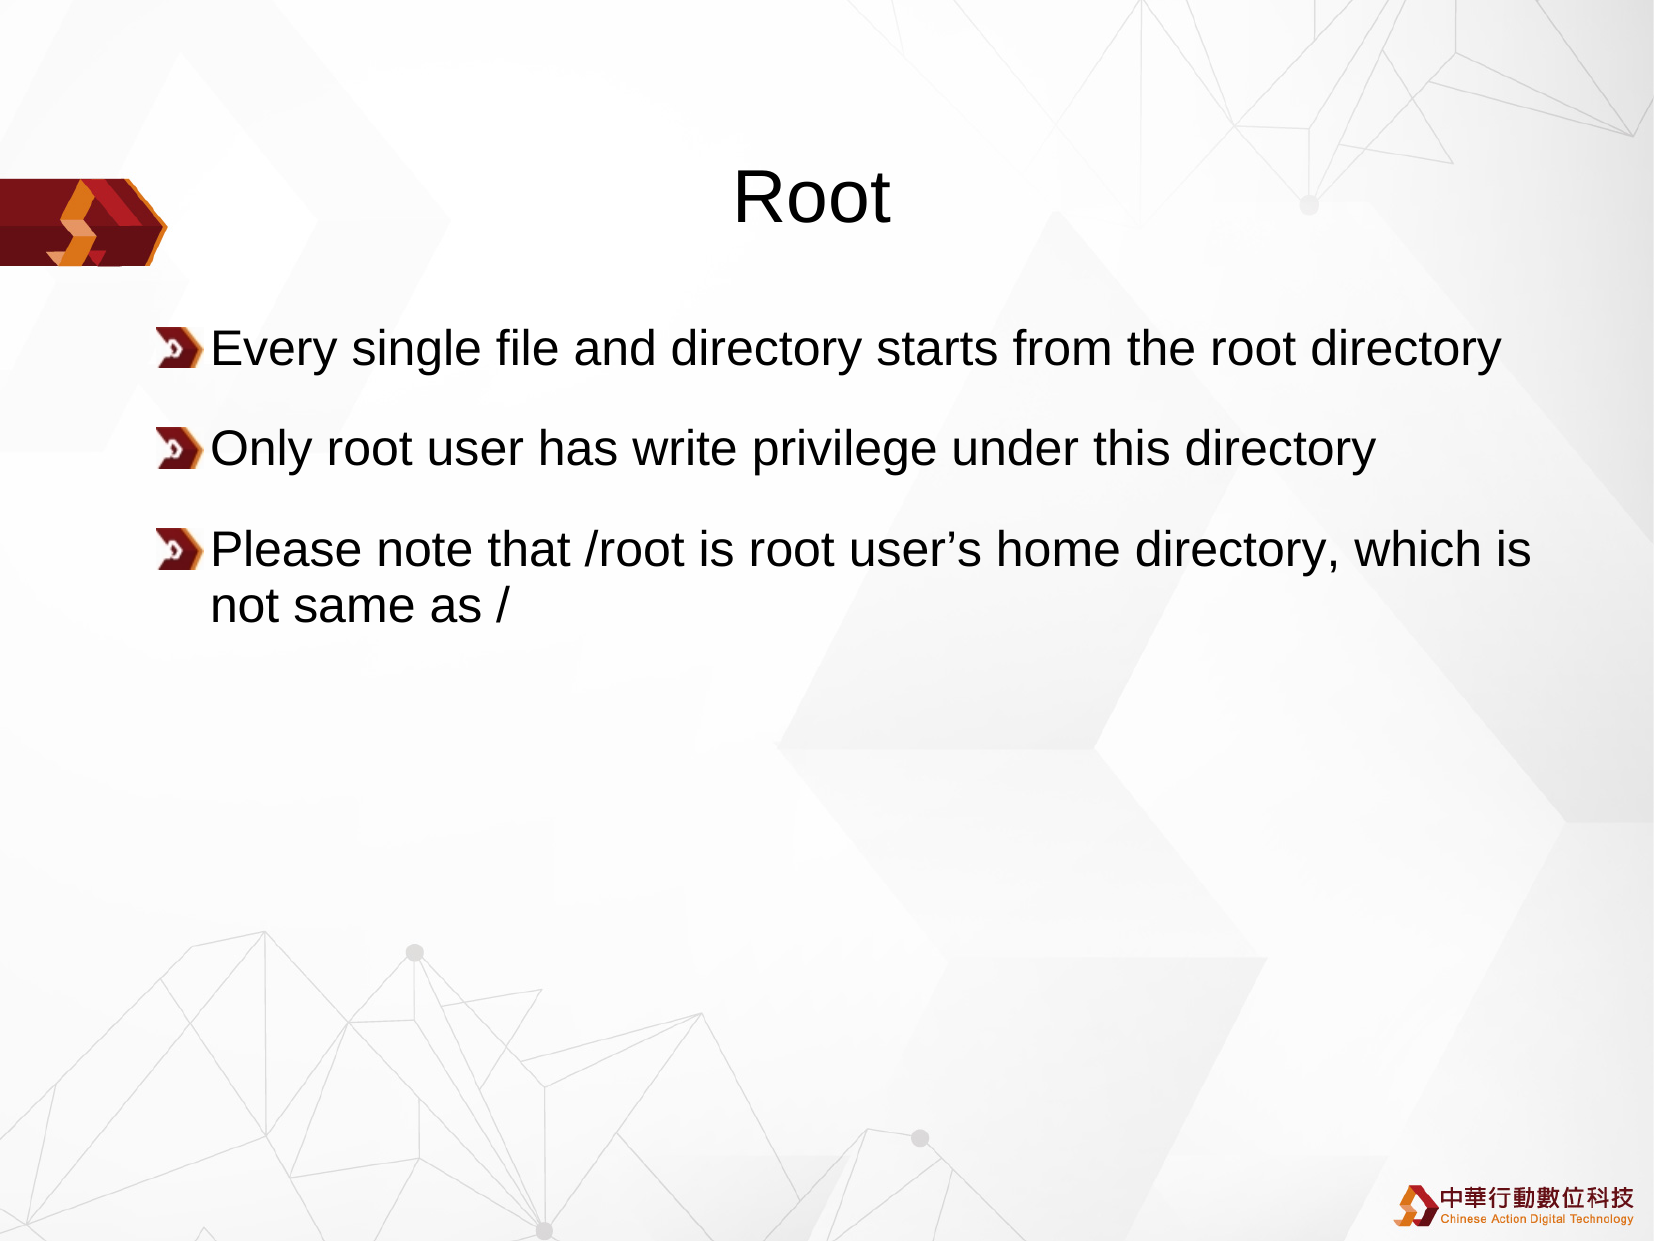

# Root
Every single file and directory starts from the root directory
Only root user has write privilege under this directory
Please note that /root is root user’s home directory, which is not same as /